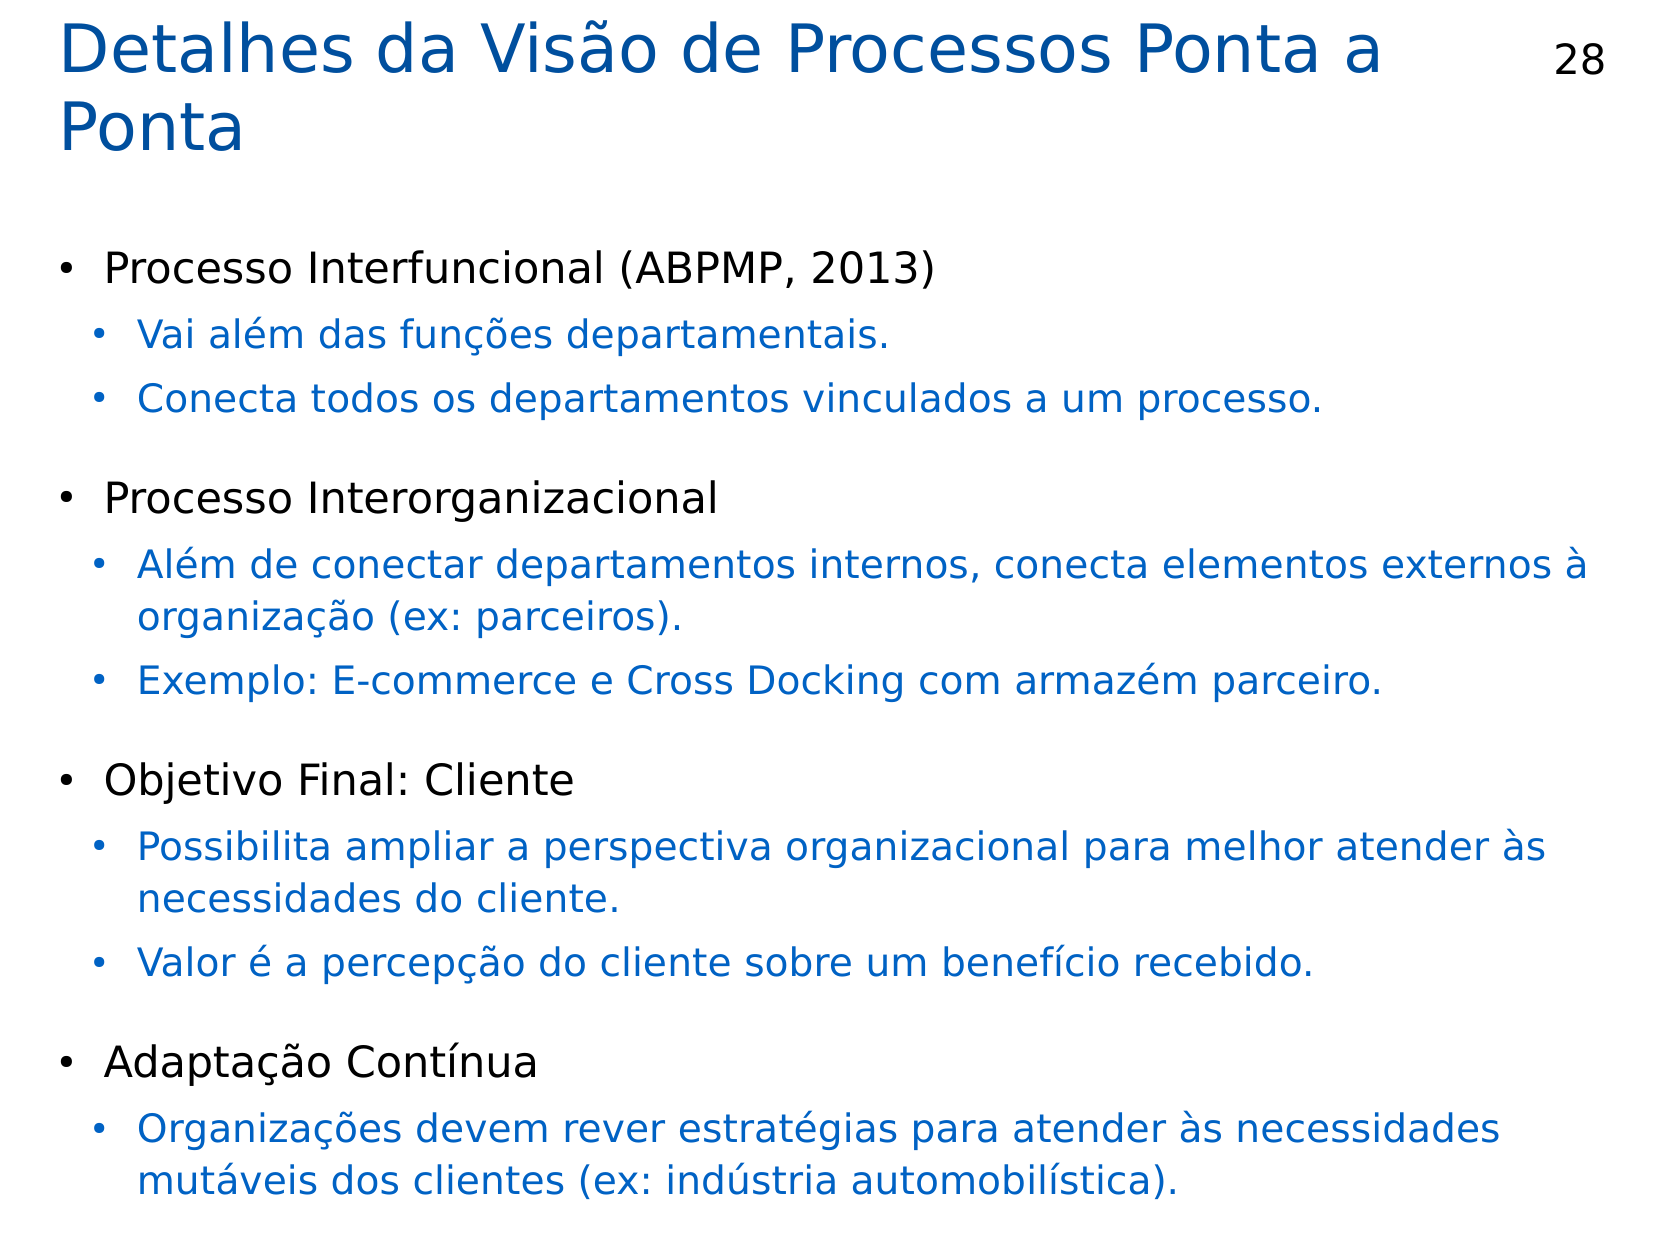

# Detalhes da Visão de Processos Ponta a Ponta
28
Processo Interfuncional (ABPMP, 2013)
Vai além das funções departamentais.
Conecta todos os departamentos vinculados a um processo.
Processo Interorganizacional
Além de conectar departamentos internos, conecta elementos externos à organização (ex: parceiros).
Exemplo: E-commerce e Cross Docking com armazém parceiro.
Objetivo Final: Cliente
Possibilita ampliar a perspectiva organizacional para melhor atender às necessidades do cliente.
Valor é a percepção do cliente sobre um benefício recebido.
Adaptação Contínua
Organizações devem rever estratégias para atender às necessidades mutáveis dos clientes (ex: indústria automobilística).